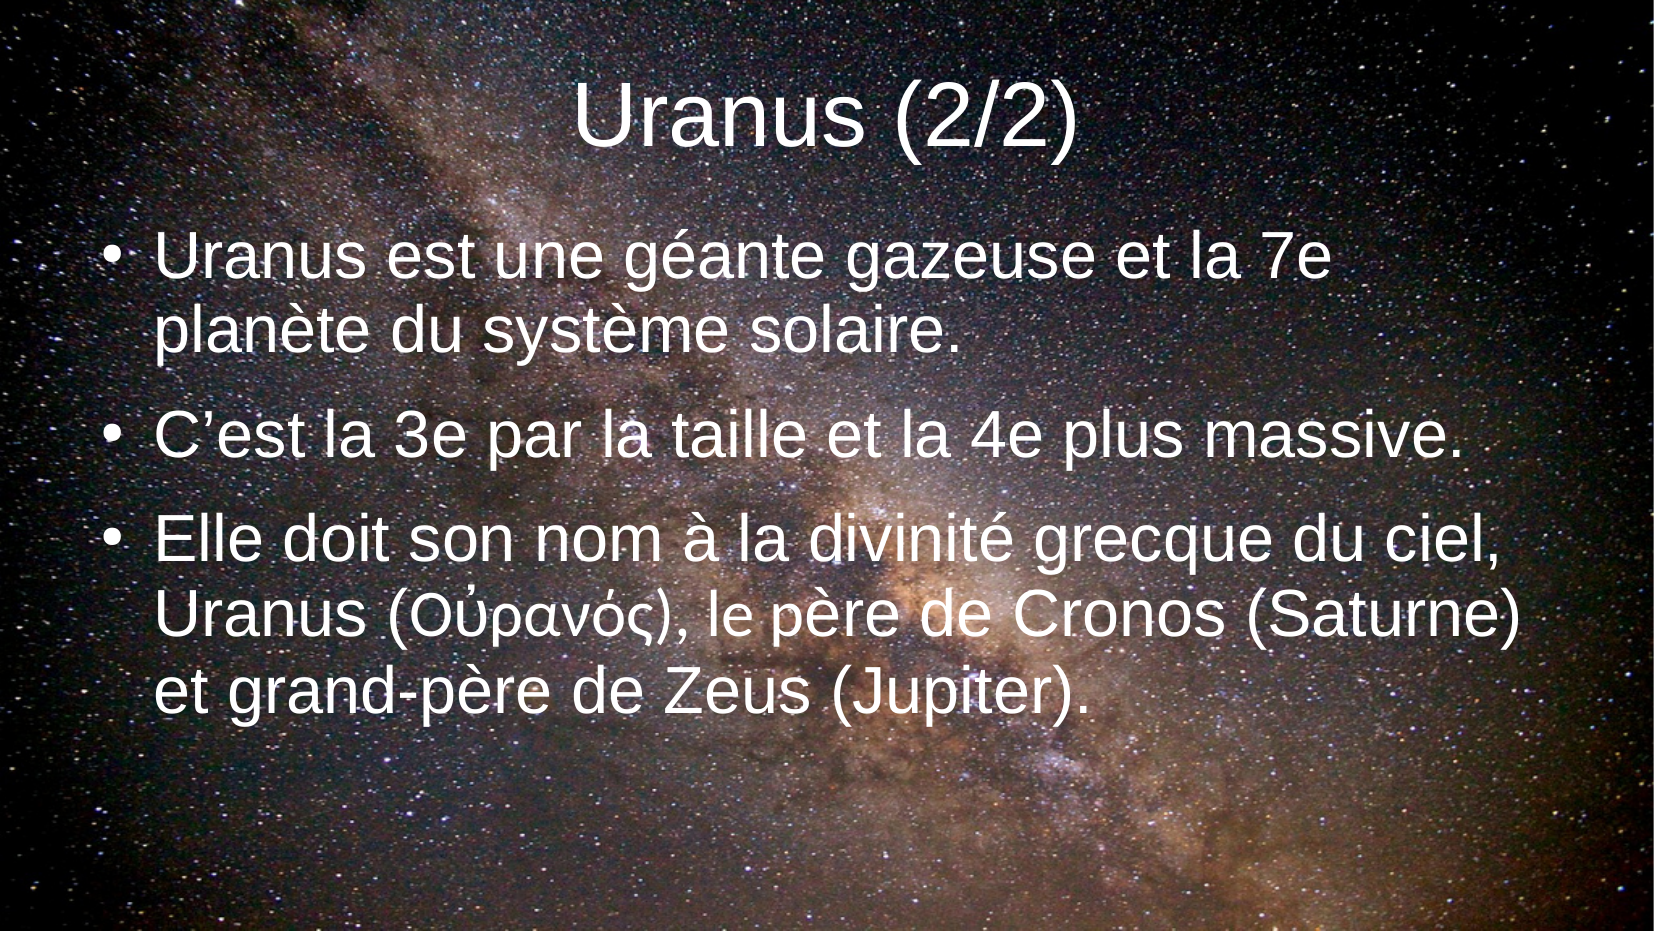

# Uranus (2/2)
Uranus est une géante gazeuse et la 7e planète du système solaire.
C’est la 3e par la taille et la 4e plus massive.
Elle doit son nom à la divinité grecque du ciel, Uranus (Οὐρανός), le père de Cronos (Saturne) et grand-père de Zeus (Jupiter).